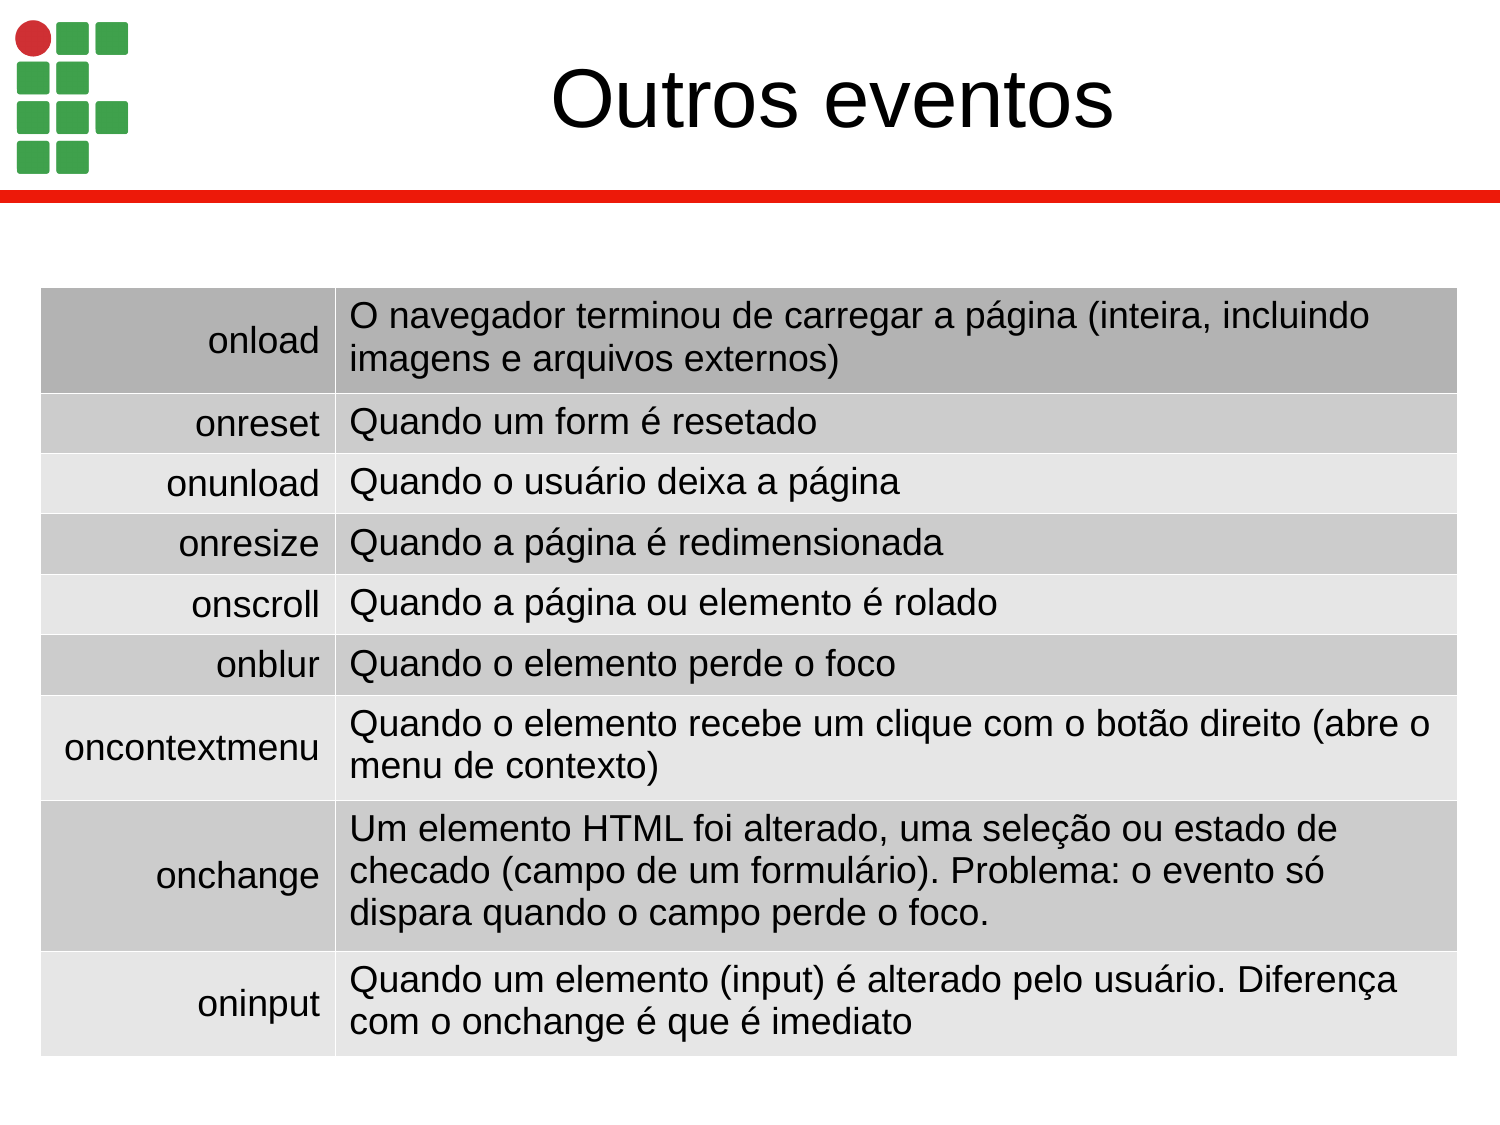

# Outros eventos
| onload | O navegador terminou de carregar a página (inteira, incluindo imagens e arquivos externos) |
| --- | --- |
| onreset | Quando um form é resetado |
| onunload | Quando o usuário deixa a página |
| onresize | Quando a página é redimensionada |
| onscroll | Quando a página ou elemento é rolado |
| onblur | Quando o elemento perde o foco |
| oncontextmenu | Quando o elemento recebe um clique com o botão direito (abre o menu de contexto) |
| onchange | Um elemento HTML foi alterado, uma seleção ou estado de checado (campo de um formulário). Problema: o evento só dispara quando o campo perde o foco. |
| oninput | Quando um elemento (input) é alterado pelo usuário. Diferença com o onchange é que é imediato |